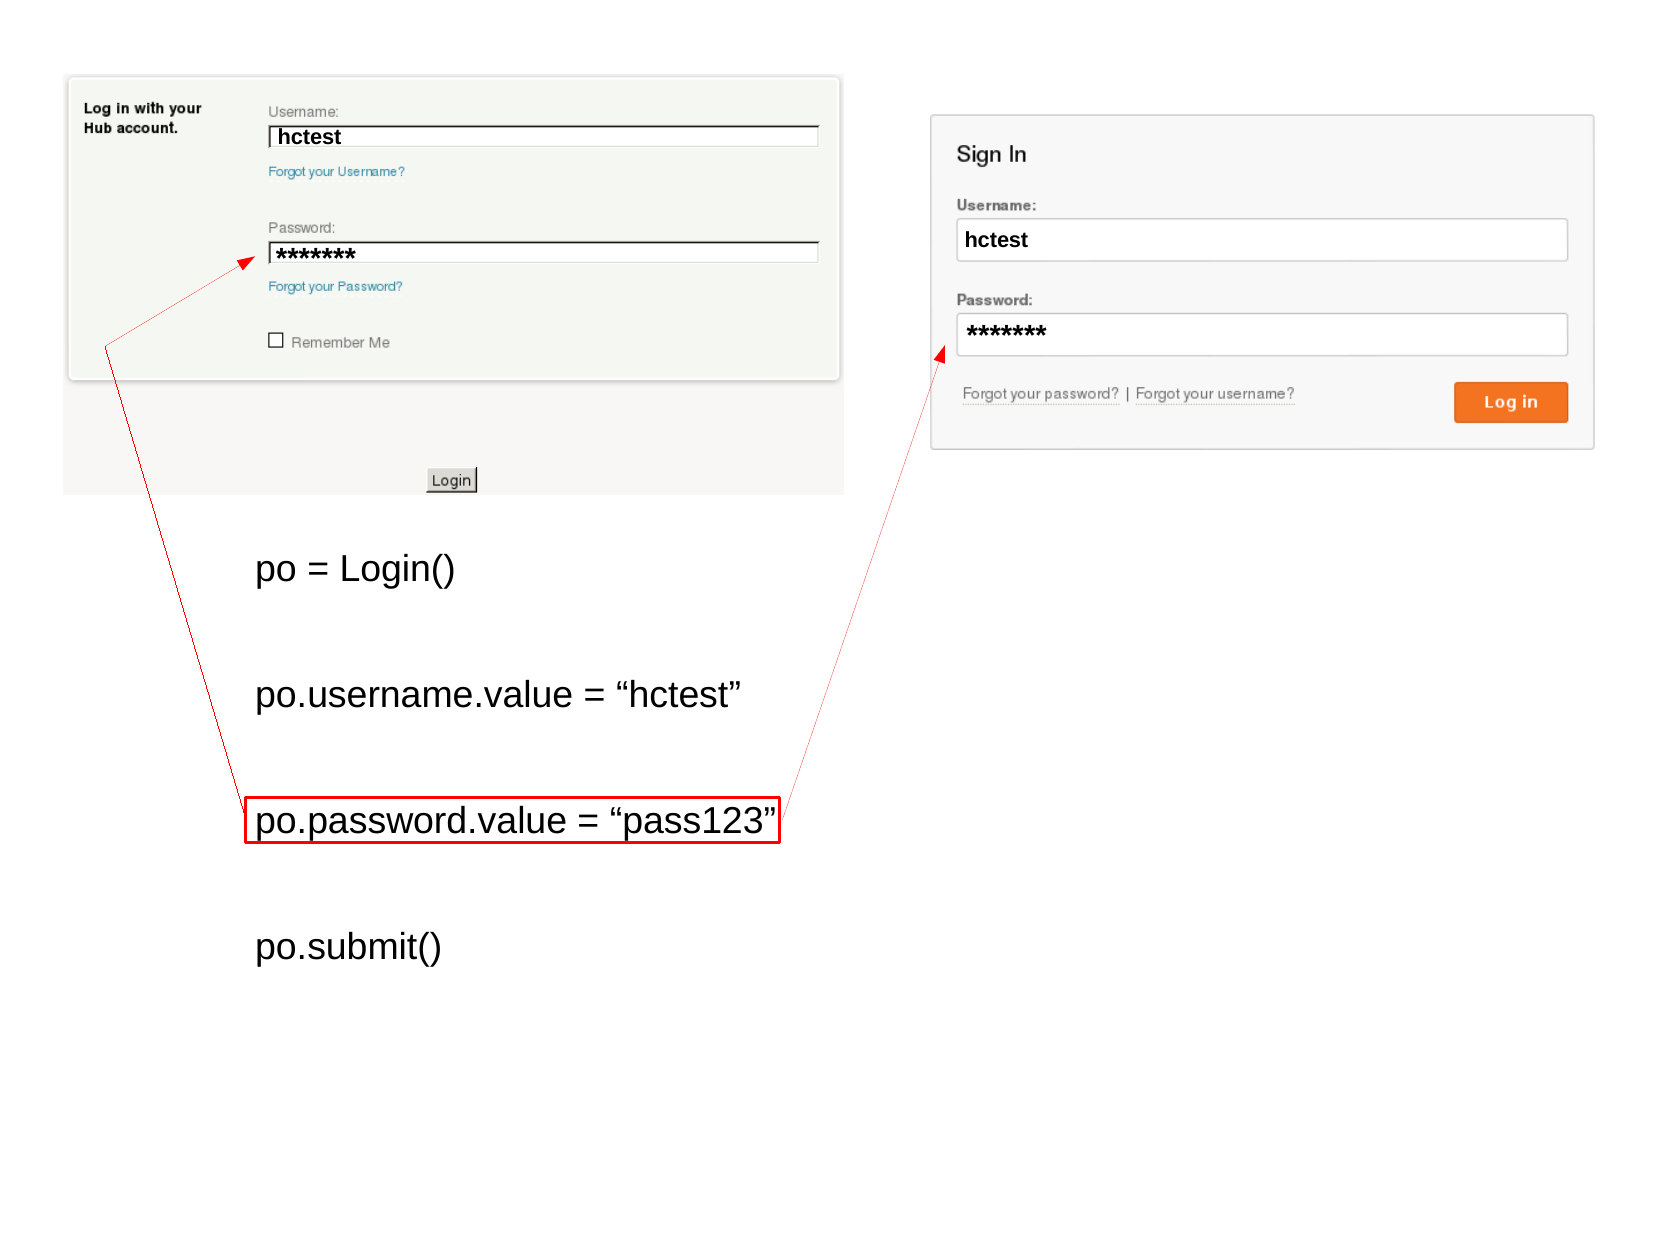

hctest
hctest
*******
*******
po = Login()
po.username.value = “hctest”
po.password.value = “pass123”
po.submit()